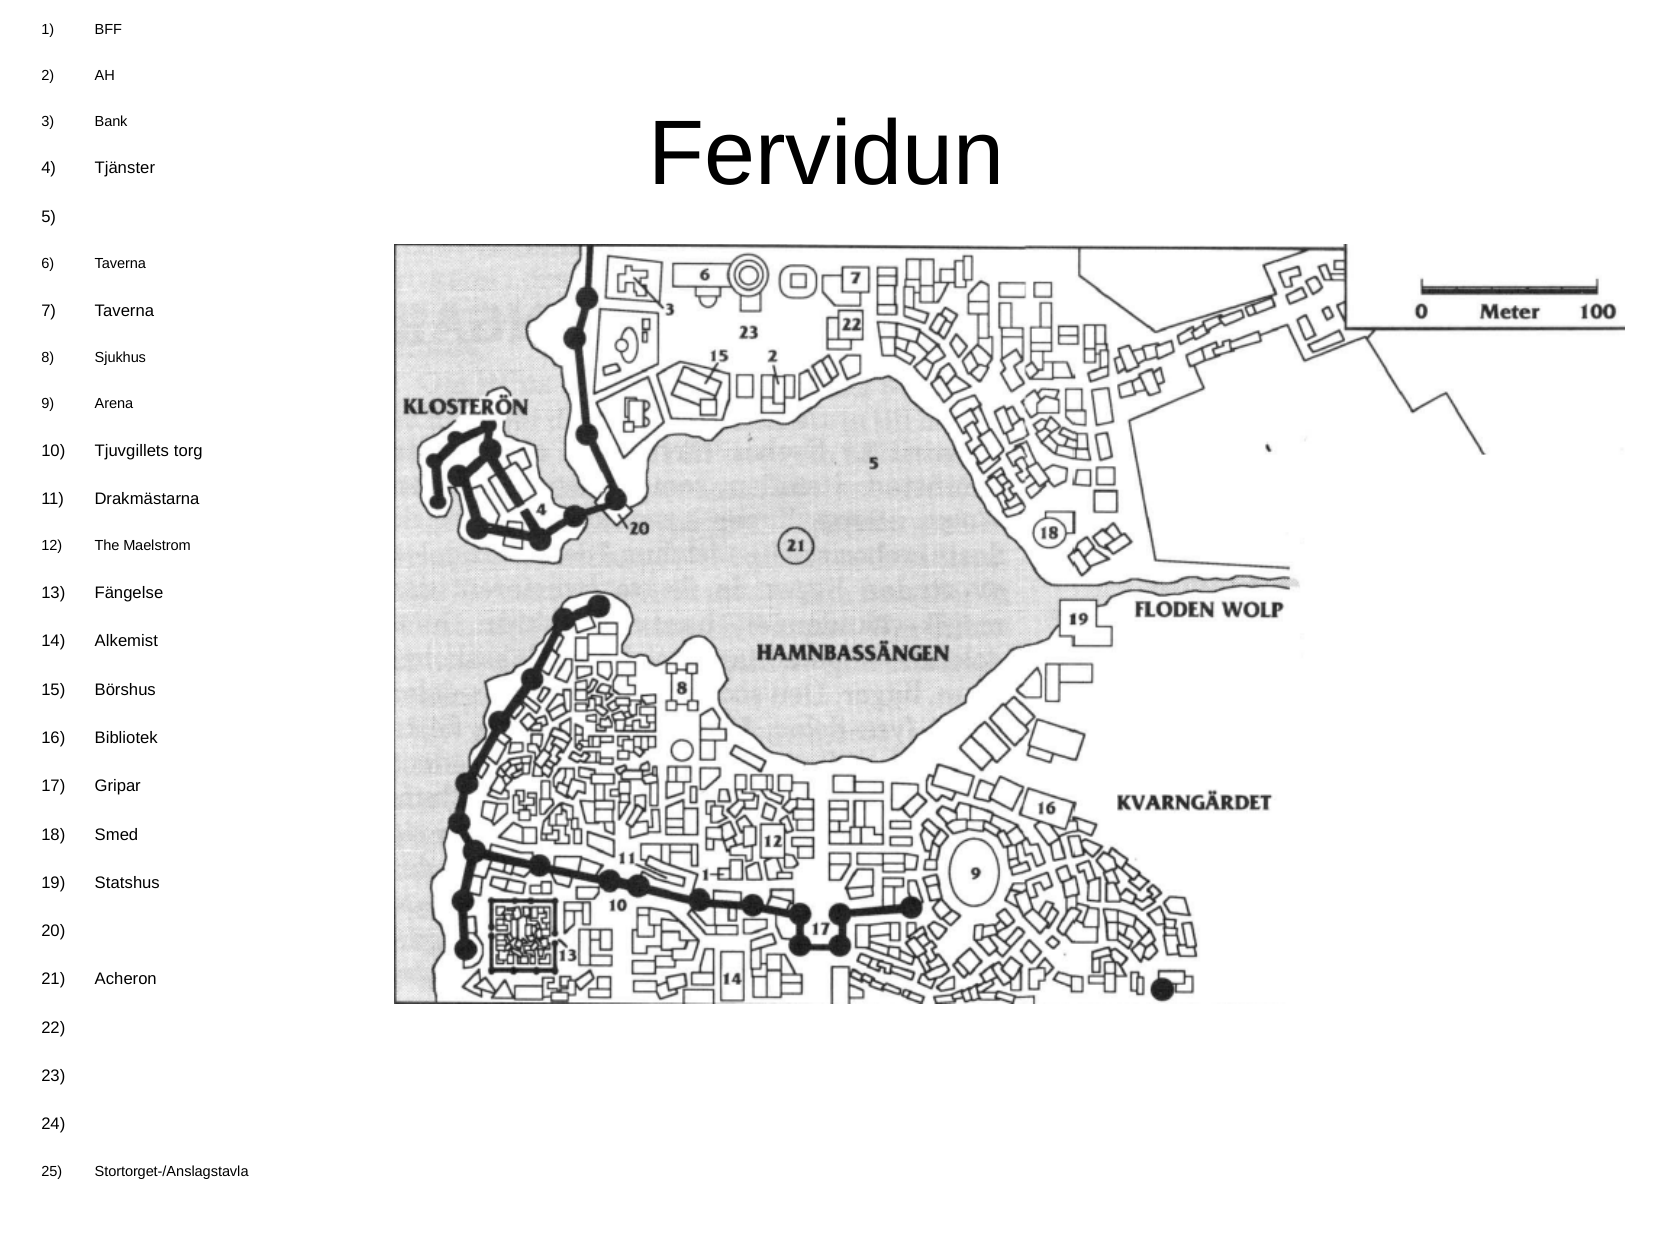

BFF
AH
Bank
Tjänster
Taverna
Taverna
Sjukhus
Arena
Tjuvgillets torg
Drakmästarna
The Maelstrom
Fängelse
Alkemist
Börshus
Bibliotek
Gripar
Smed
Statshus
Acheron
Stortorget-/Anslagstavla
# Fervidun